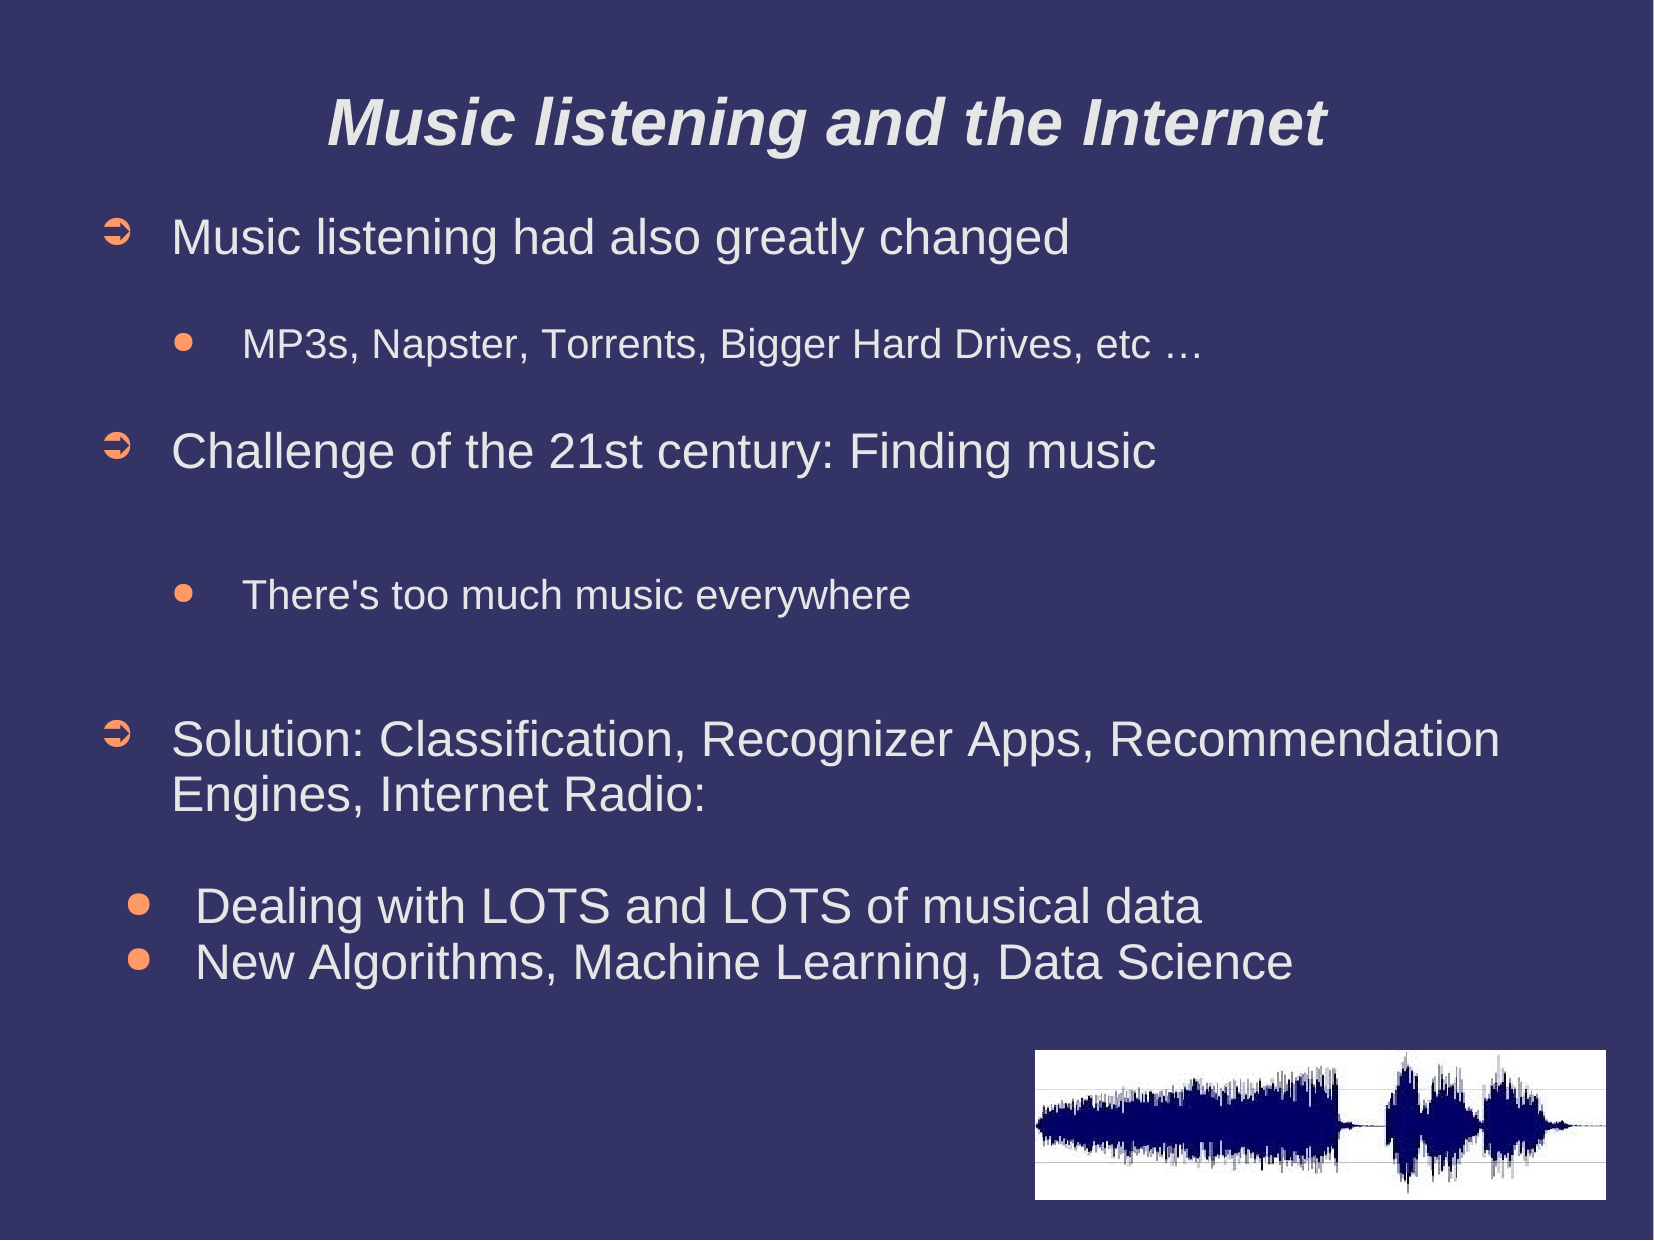

# Music listening and the Internet
Music listening had also greatly changed
MP3s, Napster, Torrents, Bigger Hard Drives, etc …
Challenge of the 21st century: Finding music
There's too much music everywhere
Solution: Classification, Recognizer Apps, Recommendation Engines, Internet Radio:
Dealing with LOTS and LOTS of musical data
New Algorithms, Machine Learning, Data Science